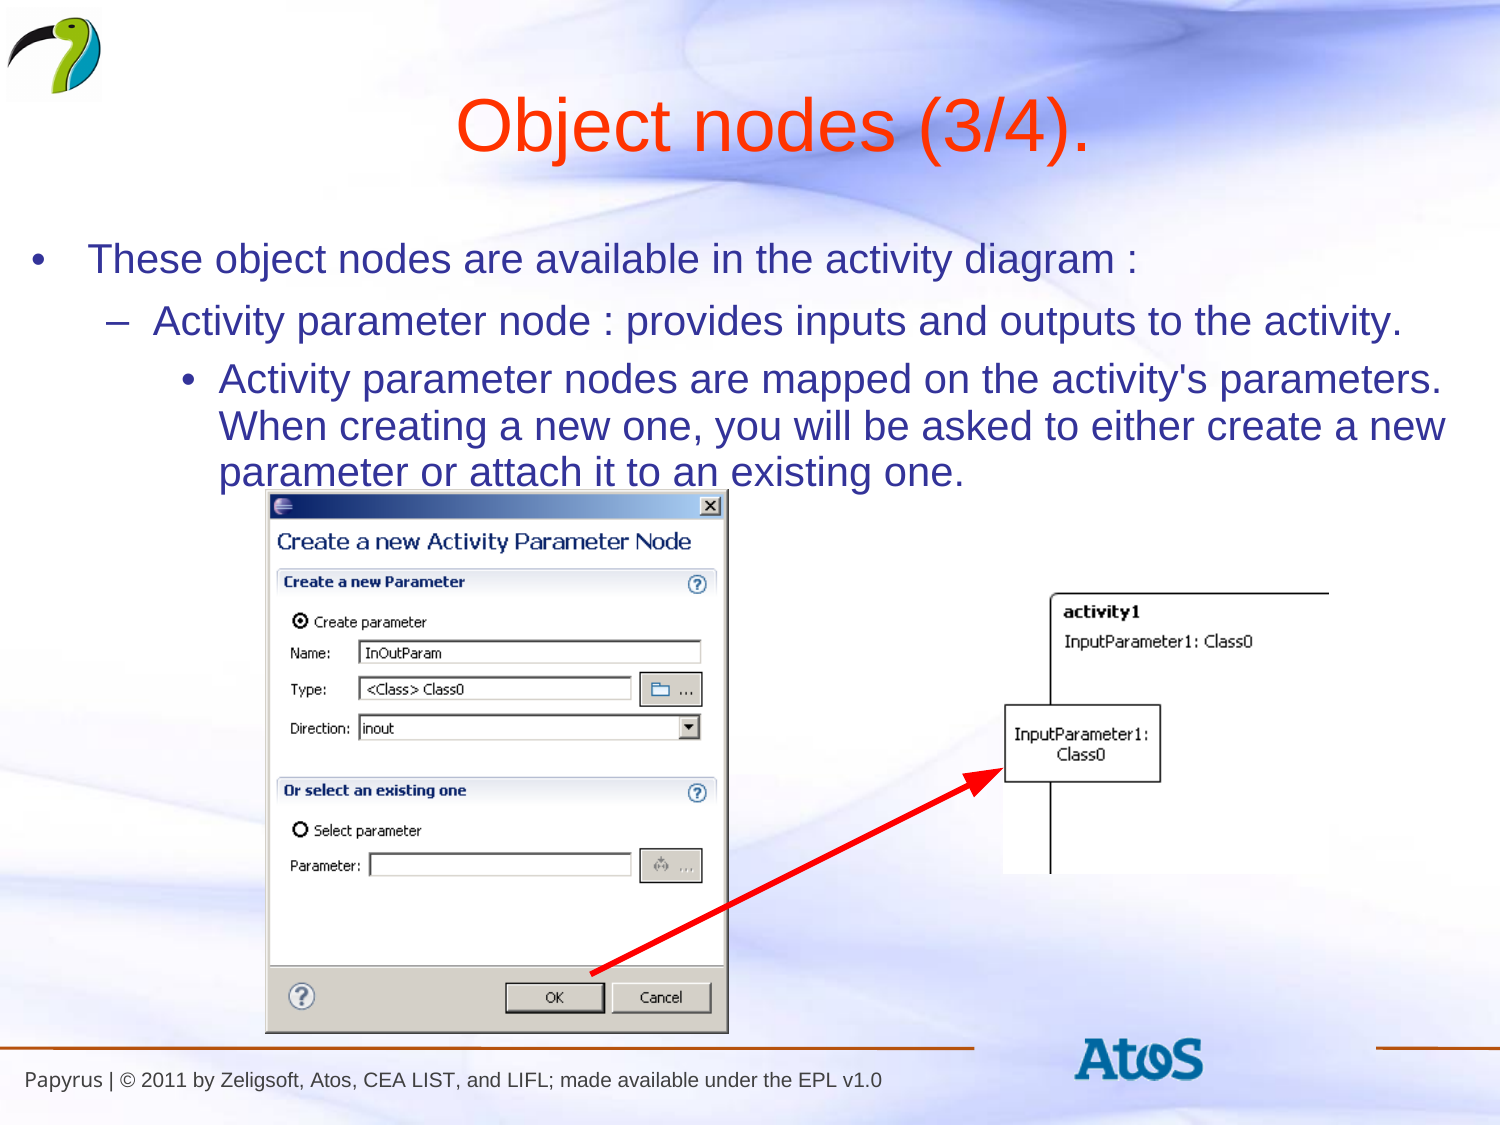

# Object nodes (3/4).
These object nodes are available in the activity diagram :
Activity parameter node : provides inputs and outputs to the activity.
Activity parameter nodes are mapped on the activity's parameters. When creating a new one, you will be asked to either create a new parameter or attach it to an existing one.